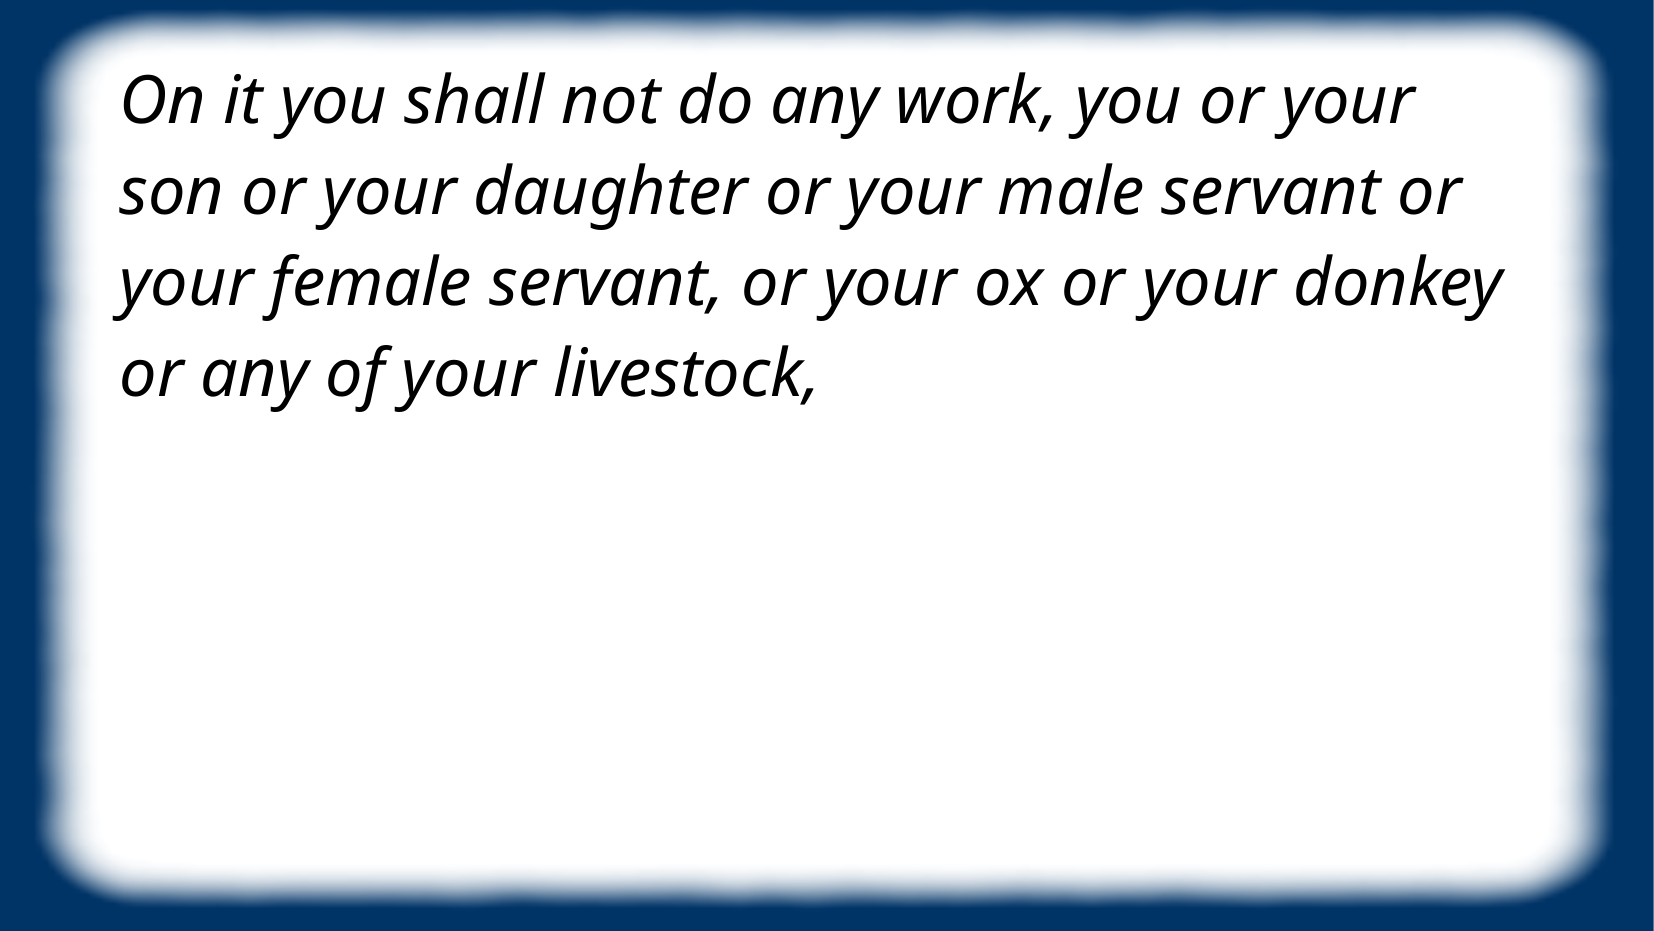

On it you shall not do any work, you or your son or your daughter or your male servant or your female servant, or your ox or your donkey or any of your livestock,